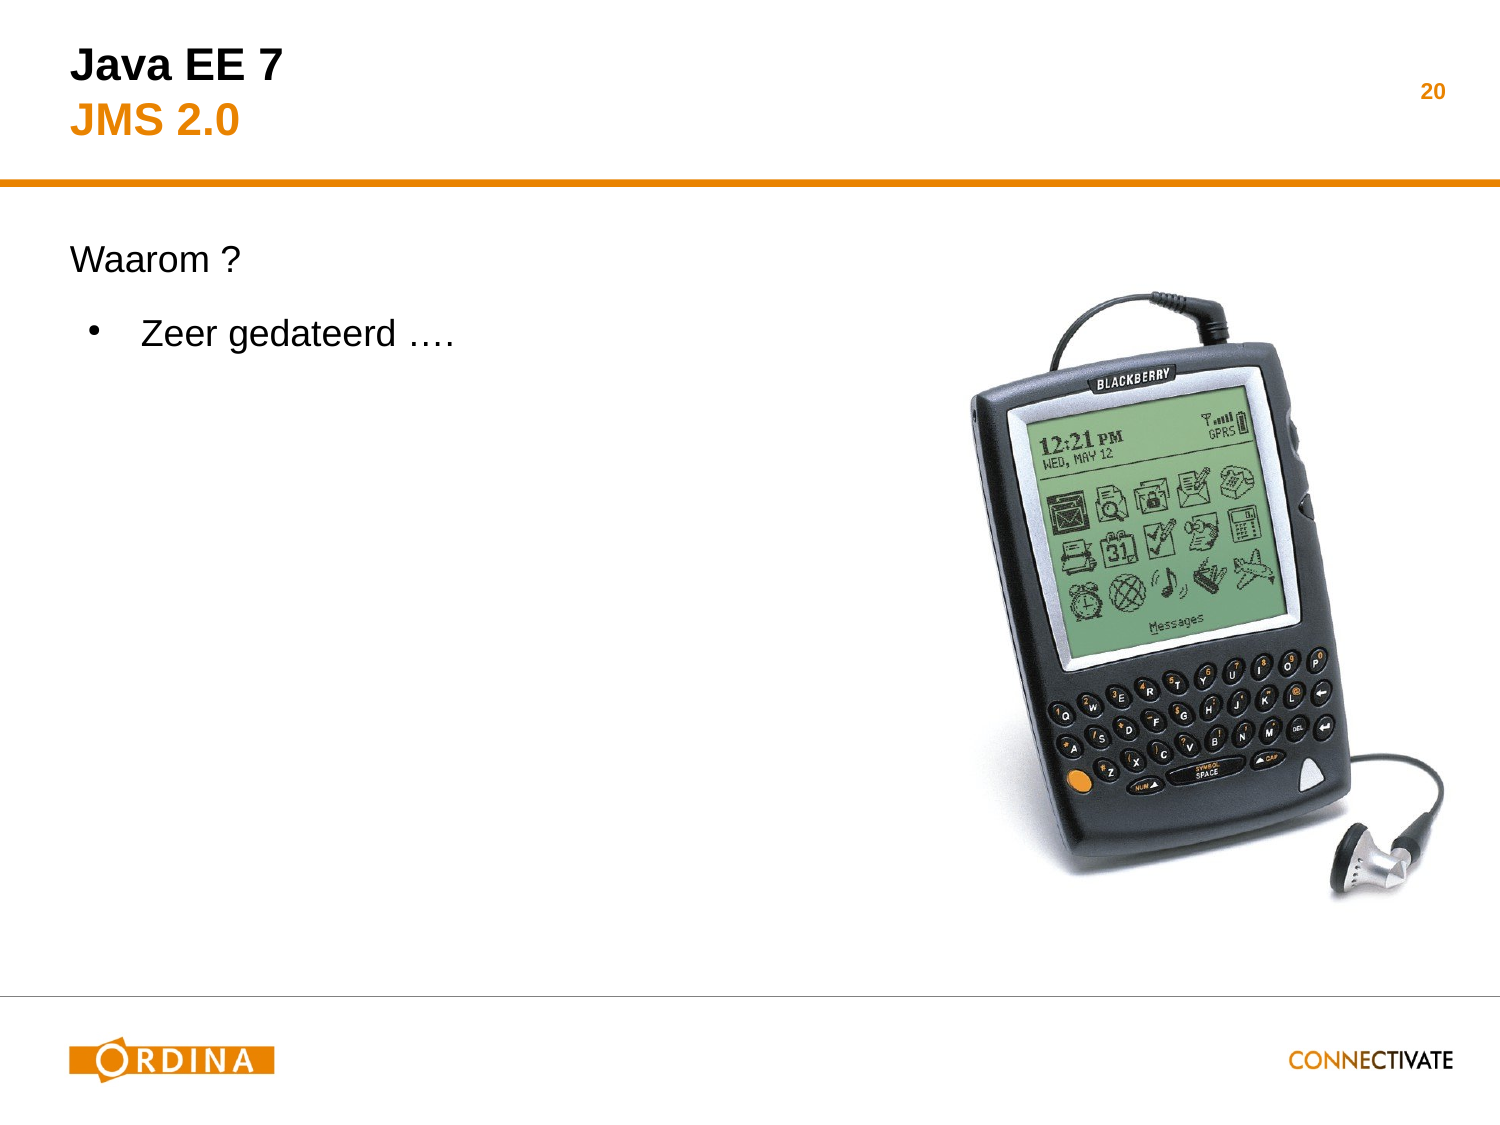

# Java EE 7 JMS 2.0
Waarom ?
Zeer gedateerd ….